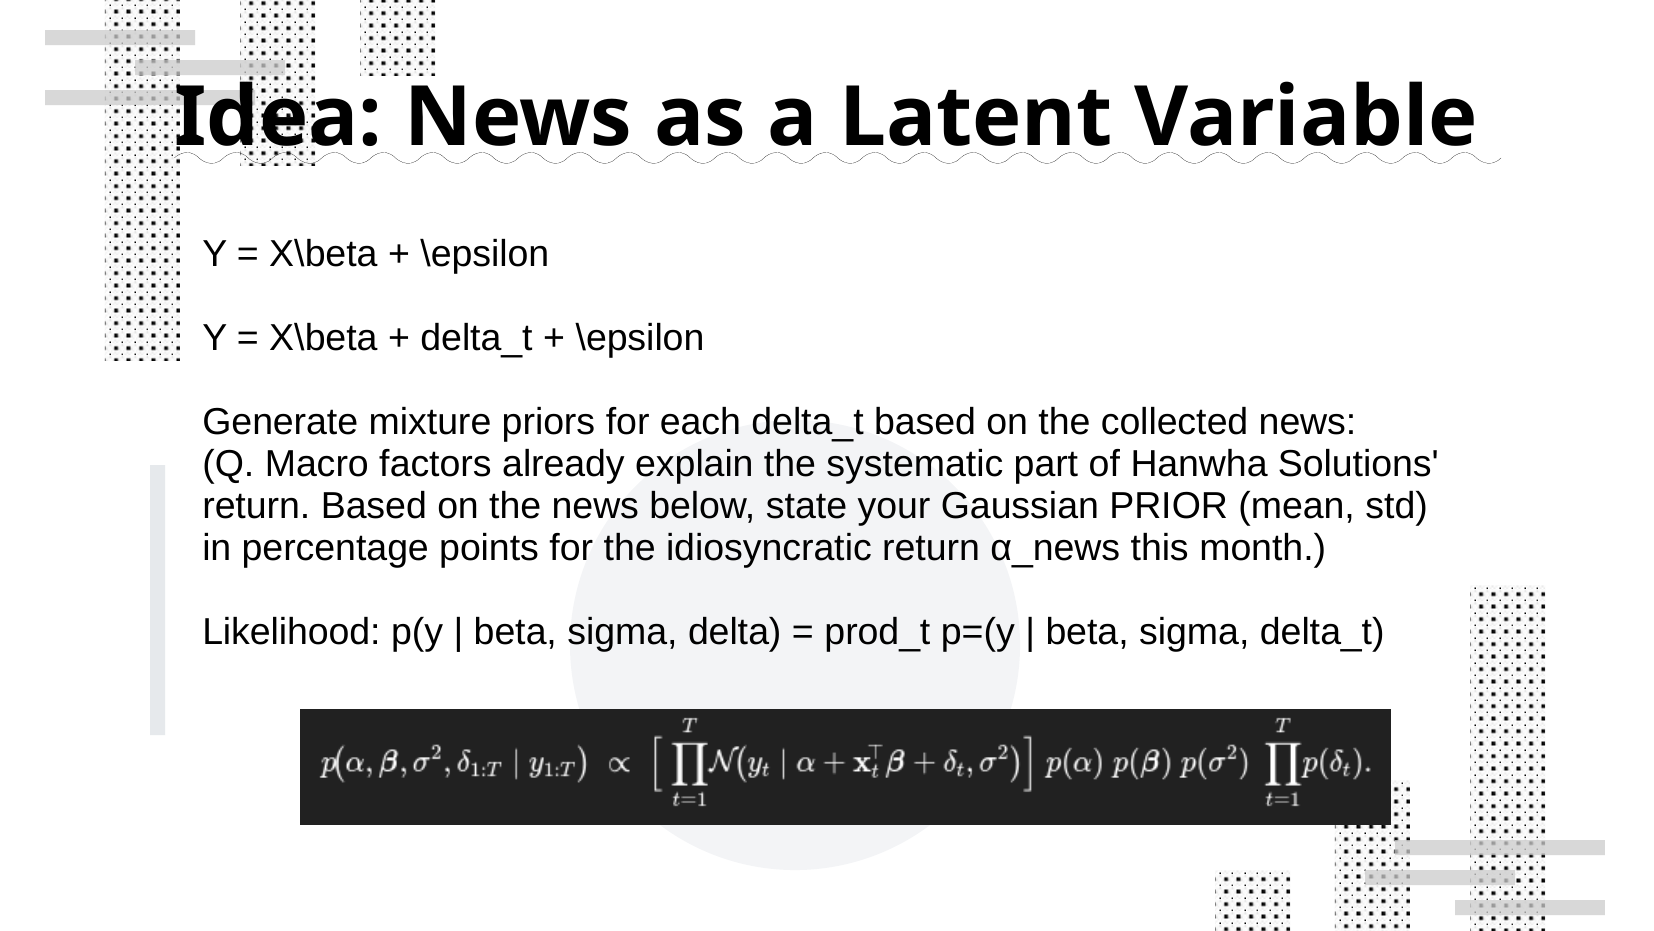

Idea: News as a Latent Variable
Y = X\beta + \epsilon
Y = X\beta + delta_t + \epsilon
Generate mixture priors for each delta_t based on the collected news:
(Q. Macro factors already explain the systematic part of Hanwha Solutions' return. Based on the news below, state your Gaussian PRIOR (mean, std) in percentage points for the idiosyncratic return α_news this month.)
Likelihood: p(y | beta, sigma, delta) = prod_t p=(y | beta, sigma, delta_t)